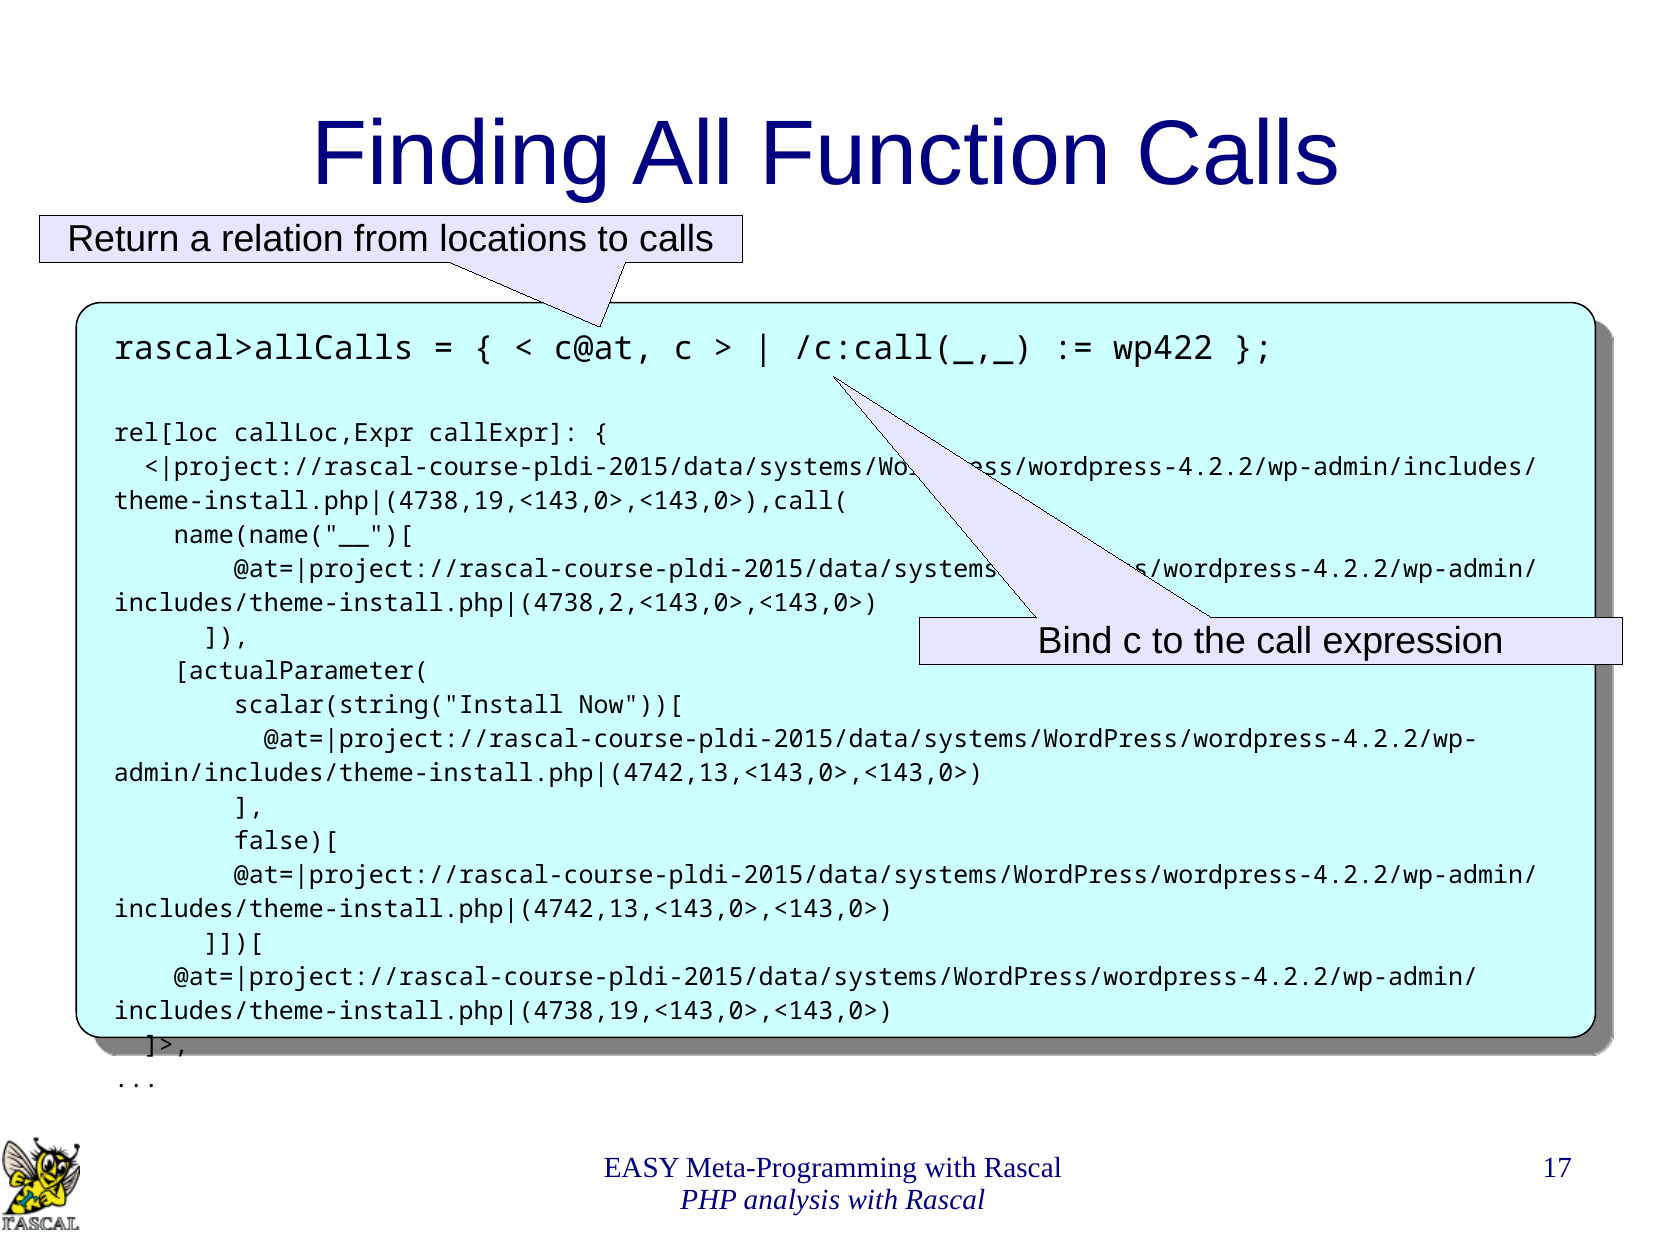

# Finding All Function Calls
Return a relation from locations to calls
rascal>allCalls = { < c@at, c > | /c:call(_,_) := wp422 };
rel[loc callLoc,Expr callExpr]: {
 <|project://rascal-course-pldi-2015/data/systems/WordPress/wordpress-4.2.2/wp-admin/includes/theme-install.php|(4738,19,<143,0>,<143,0>),call(
 name(name("__")[
 @at=|project://rascal-course-pldi-2015/data/systems/WordPress/wordpress-4.2.2/wp-admin/includes/theme-install.php|(4738,2,<143,0>,<143,0>)
 ]),
 [actualParameter(
 scalar(string("Install Now"))[
 @at=|project://rascal-course-pldi-2015/data/systems/WordPress/wordpress-4.2.2/wp-admin/includes/theme-install.php|(4742,13,<143,0>,<143,0>)
 ],
 false)[
 @at=|project://rascal-course-pldi-2015/data/systems/WordPress/wordpress-4.2.2/wp-admin/includes/theme-install.php|(4742,13,<143,0>,<143,0>)
 ]])[
 @at=|project://rascal-course-pldi-2015/data/systems/WordPress/wordpress-4.2.2/wp-admin/includes/theme-install.php|(4738,19,<143,0>,<143,0>)
 ]>,
...
Bind c to the call expression
17